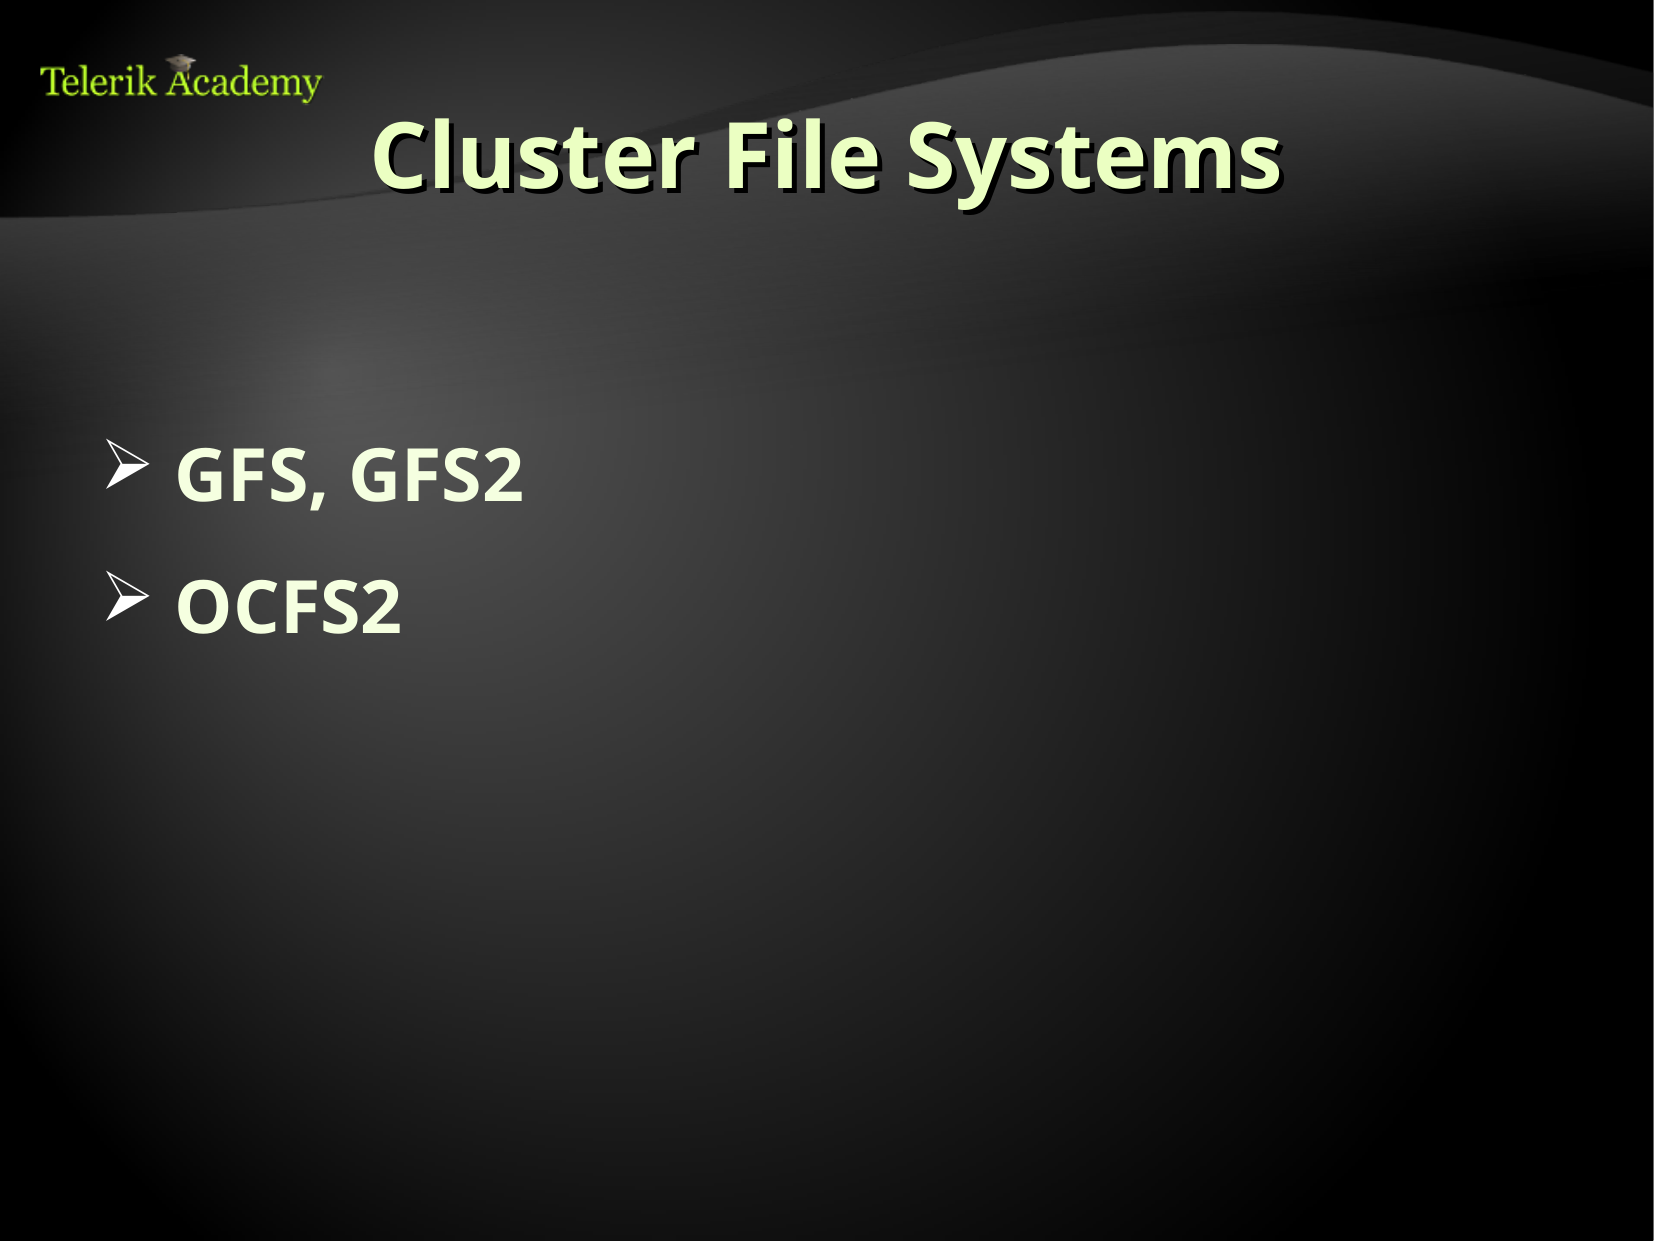

# Cluster File Systems
 GFS, GFS2
 OCFS2